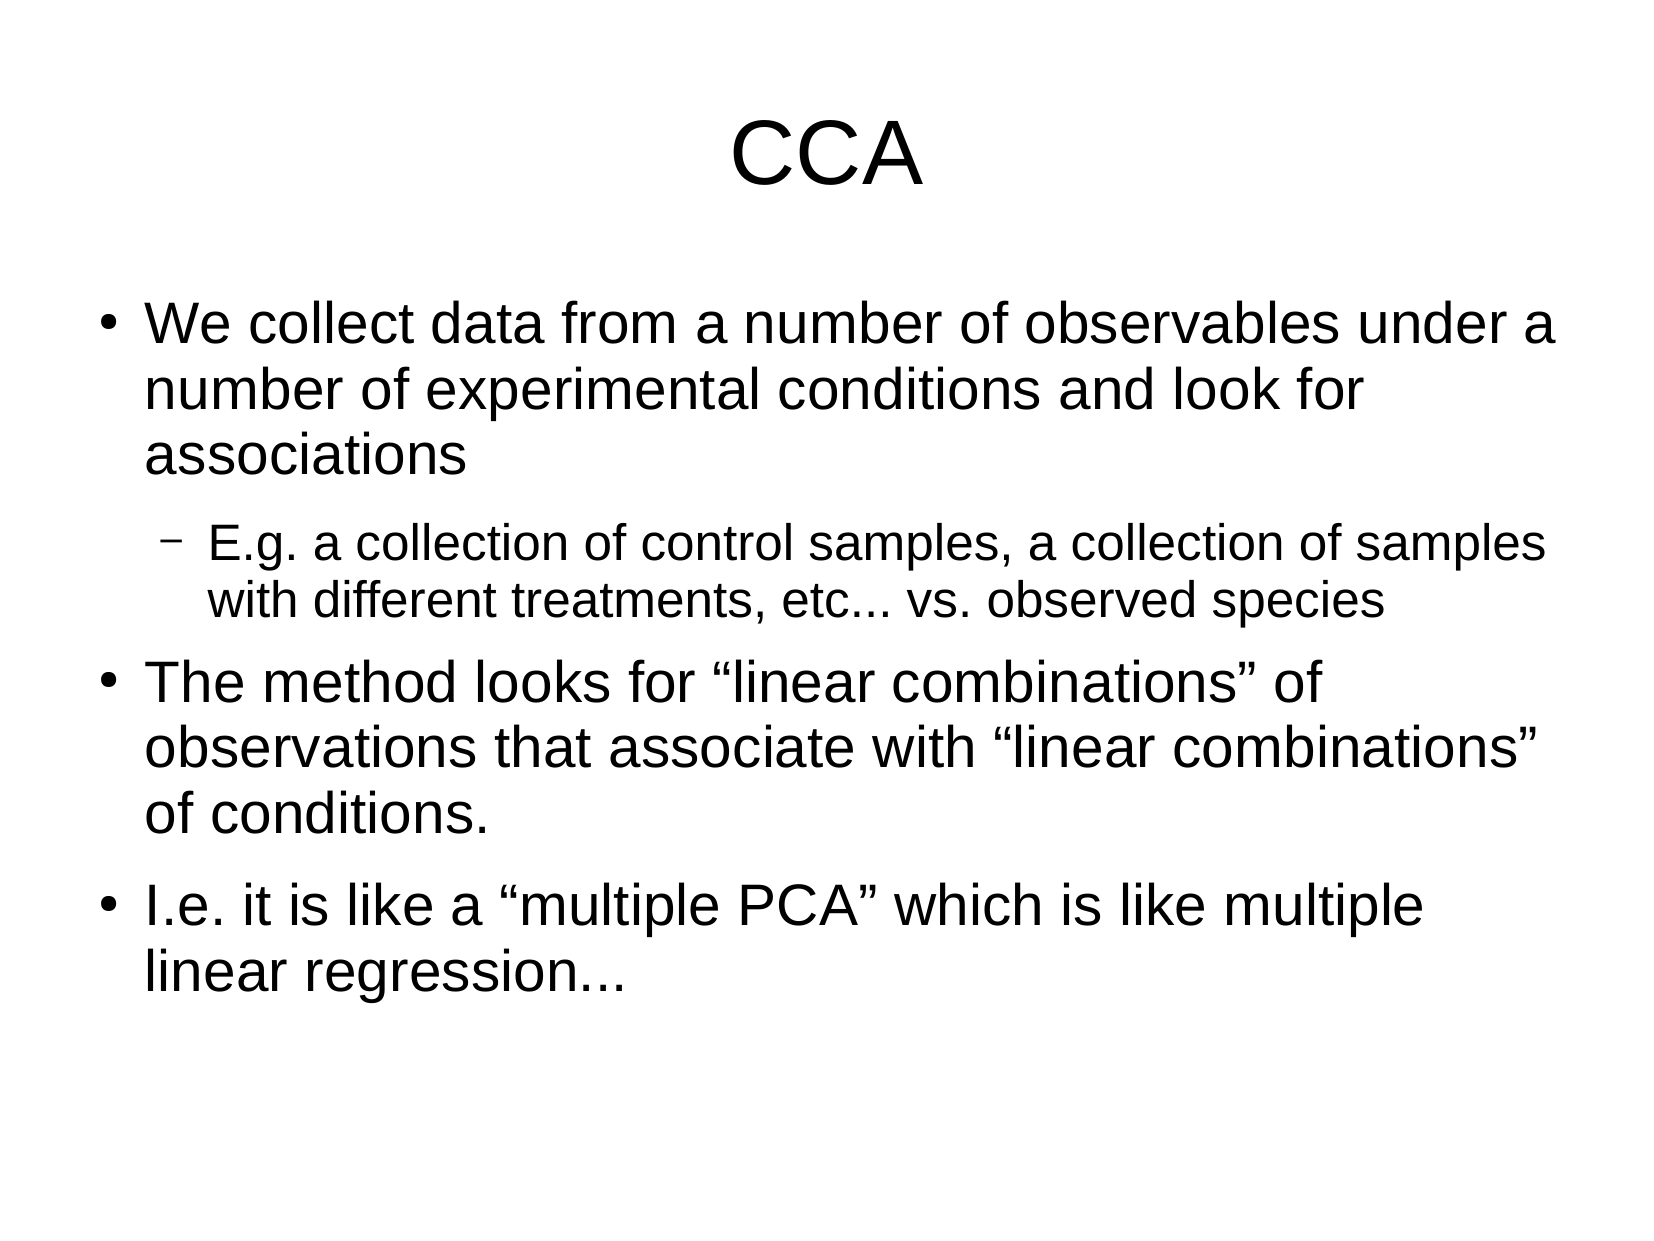

# CCA
We collect data from a number of observables under a number of experimental conditions and look for associations
E.g. a collection of control samples, a collection of samples with different treatments, etc... vs. observed species
The method looks for “linear combinations” of observations that associate with “linear combinations” of conditions.
I.e. it is like a “multiple PCA” which is like multiple linear regression...